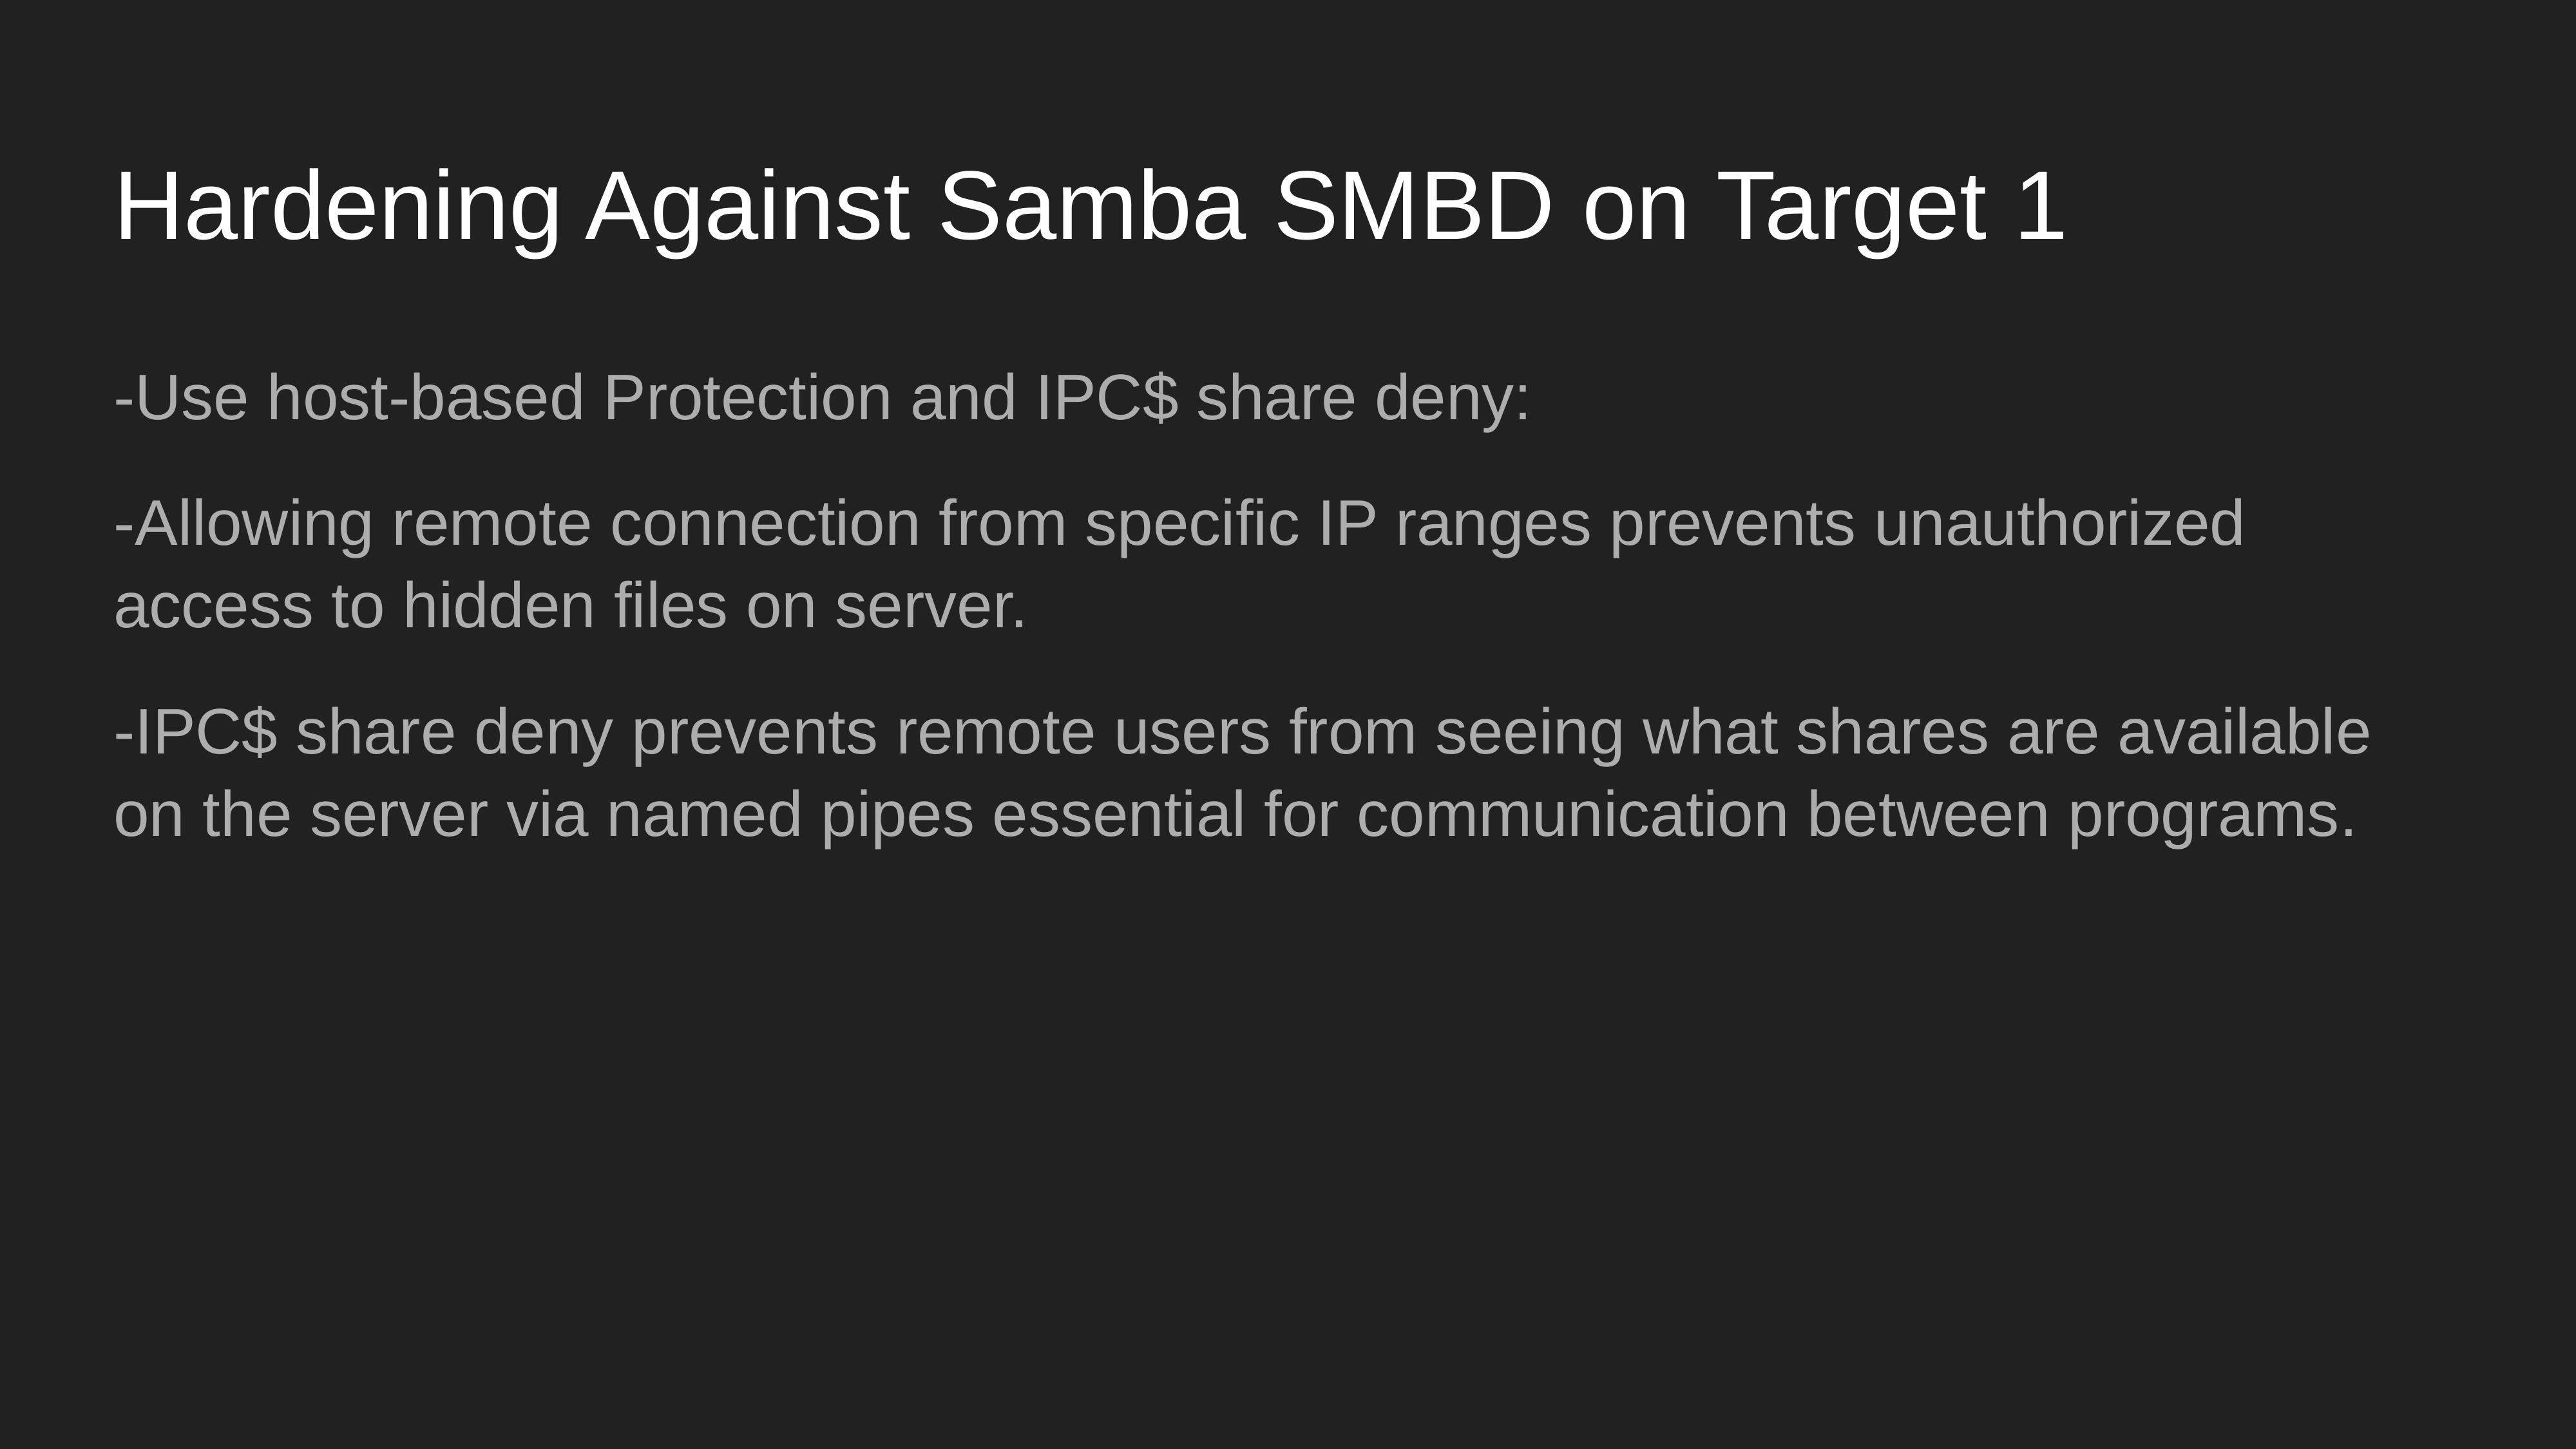

# Hardening Against Samba SMBD on Target 1
-Use host-based Protection and IPC$ share deny:
-Allowing remote connection from specific IP ranges prevents unauthorized access to hidden files on server.
-IPC$ share deny prevents remote users from seeing what shares are available on the server via named pipes essential for communication between programs.